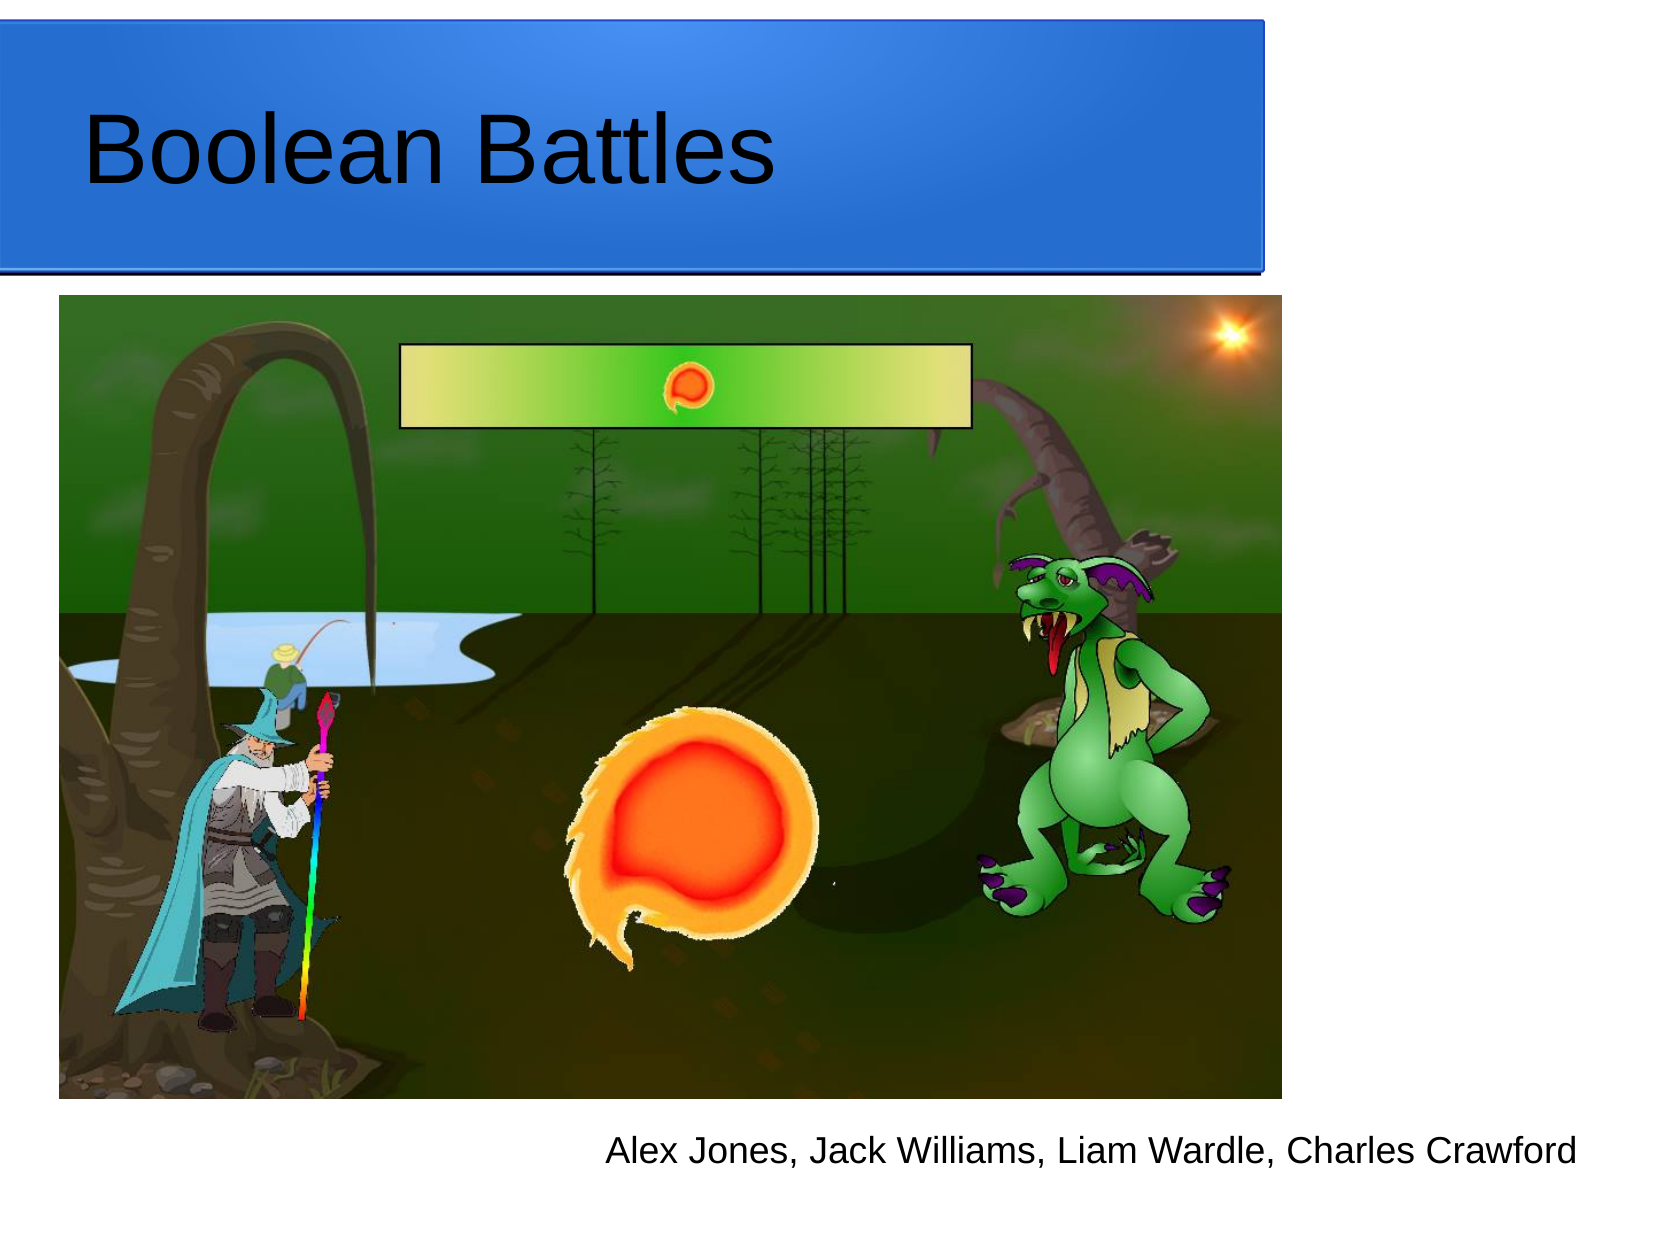

# Boolean Battles
Alex Jones, Jack Williams, Liam Wardle, Charles Crawford